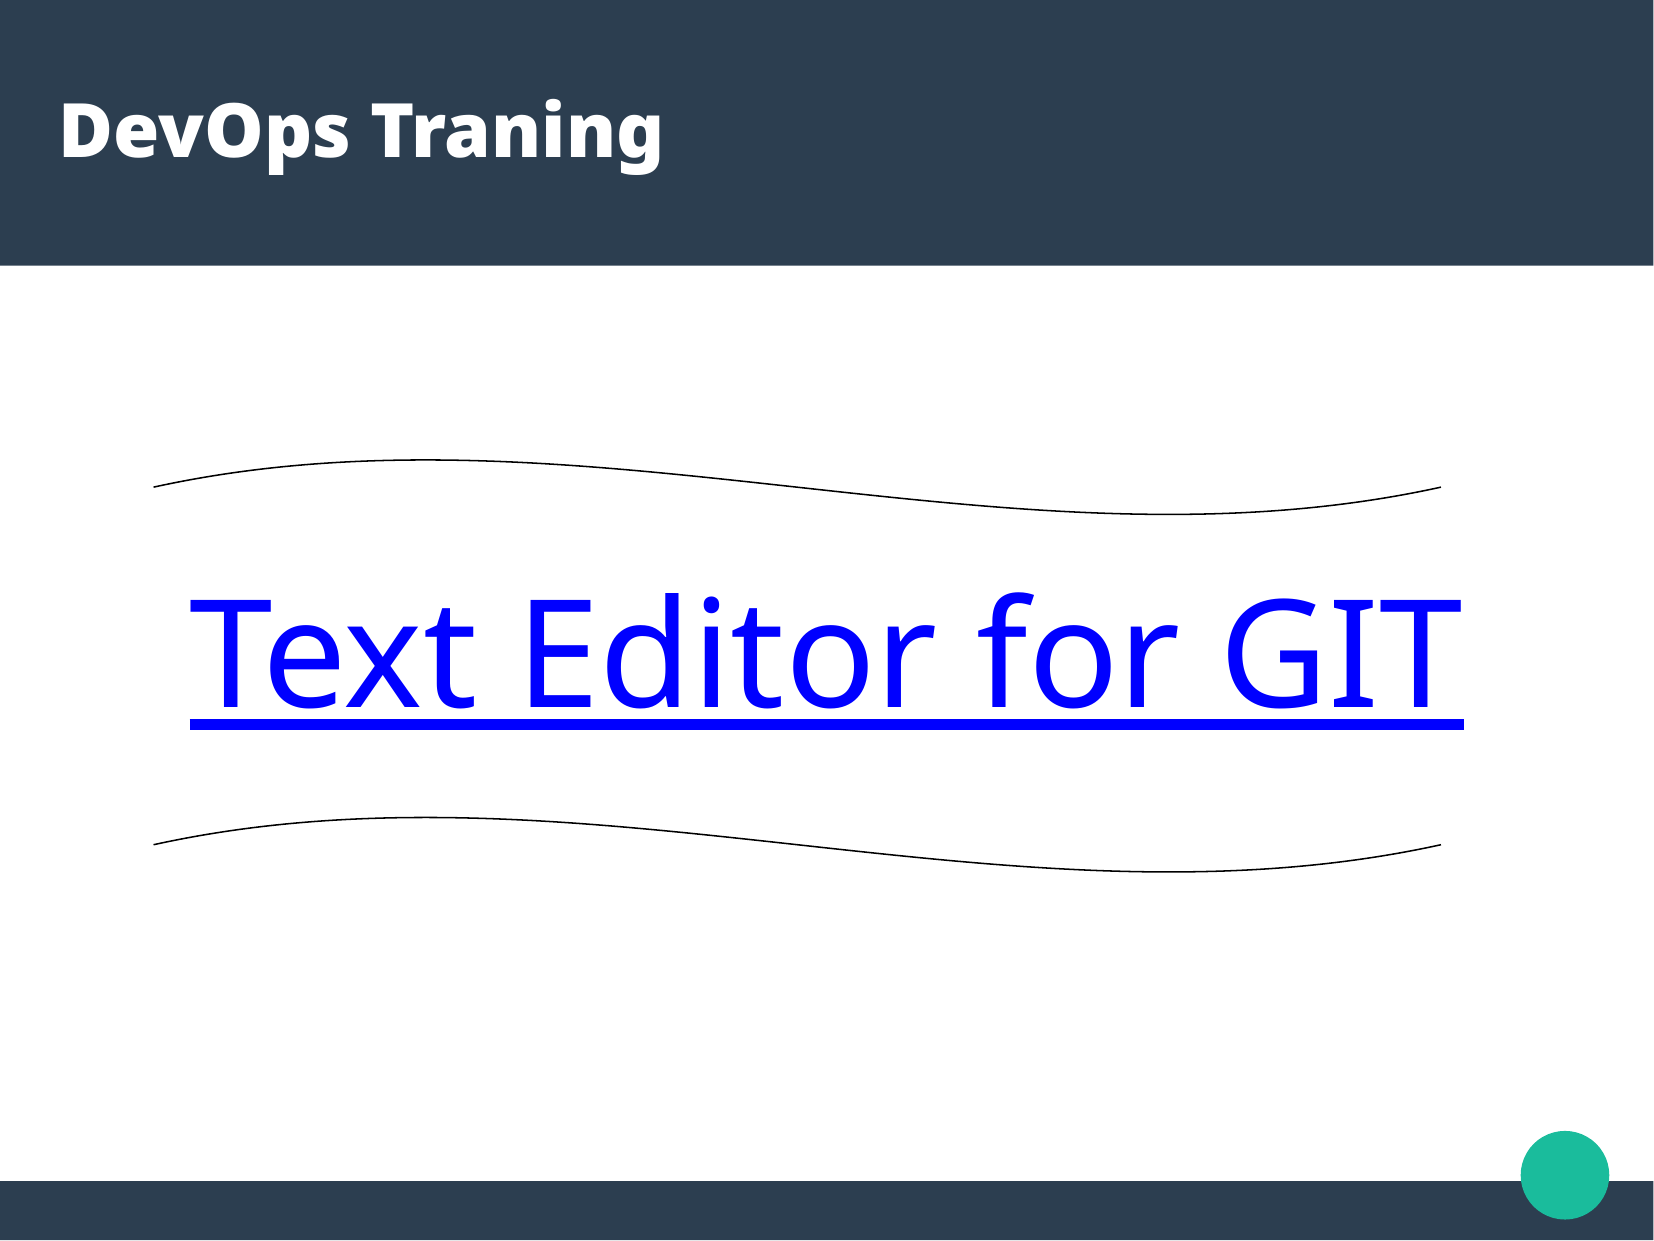

# DevOps Traning
Text Editor for GIT